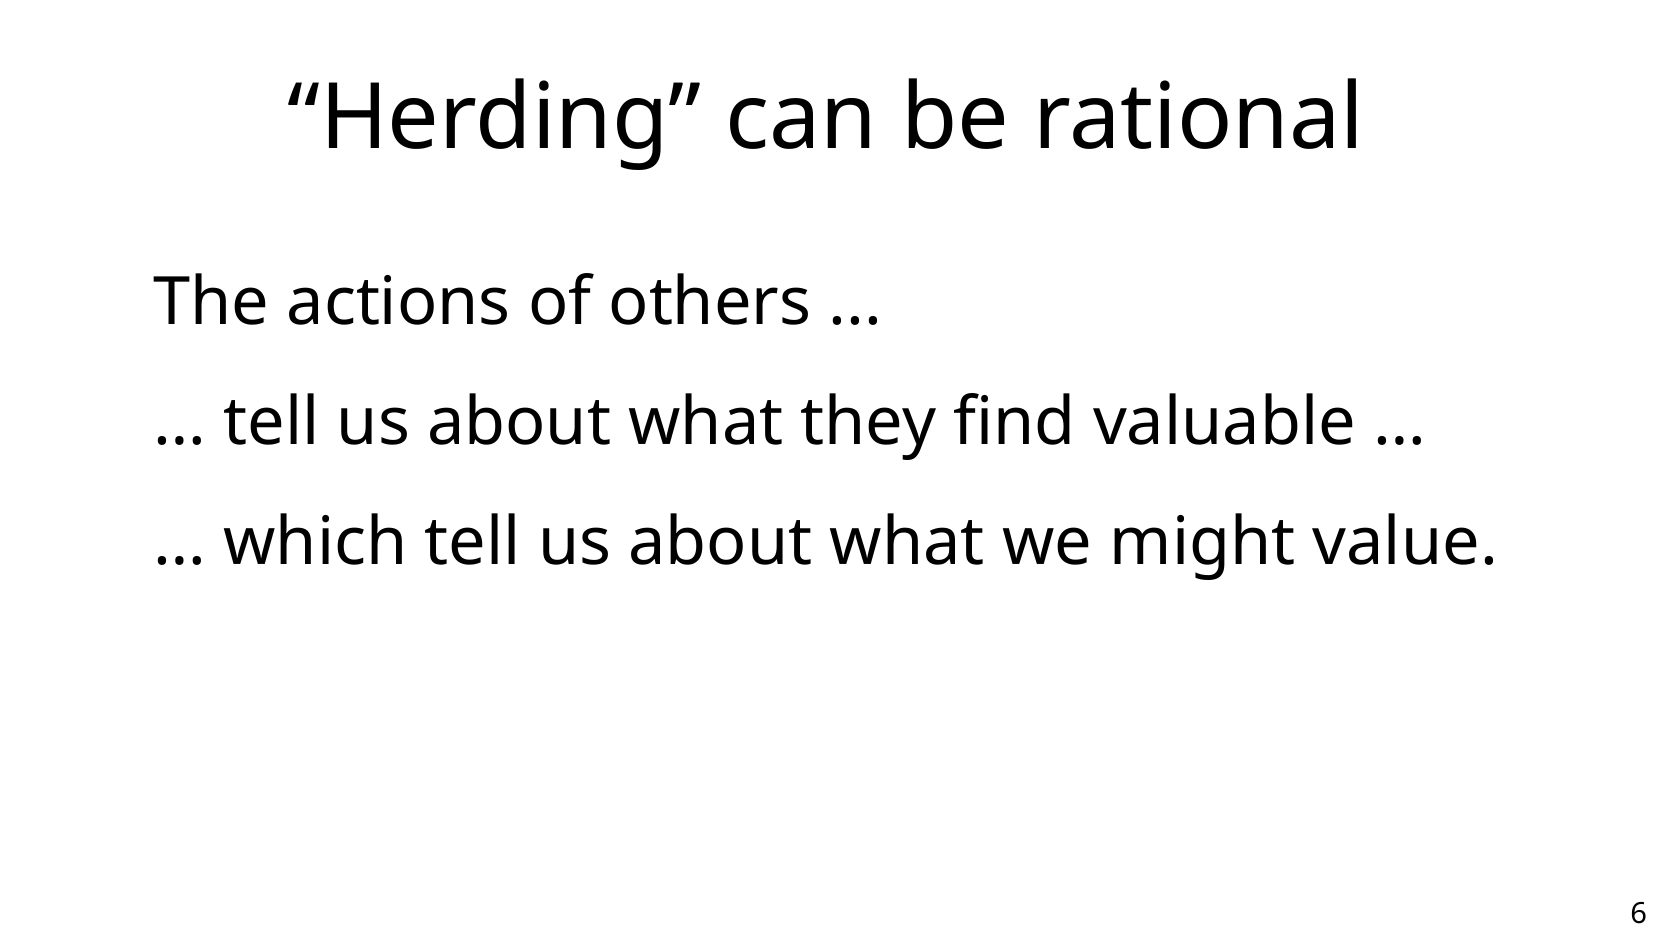

# “Herding” can be rational
The actions of others ...
… tell us about what they find valuable …
… which tell us about what we might value.
6